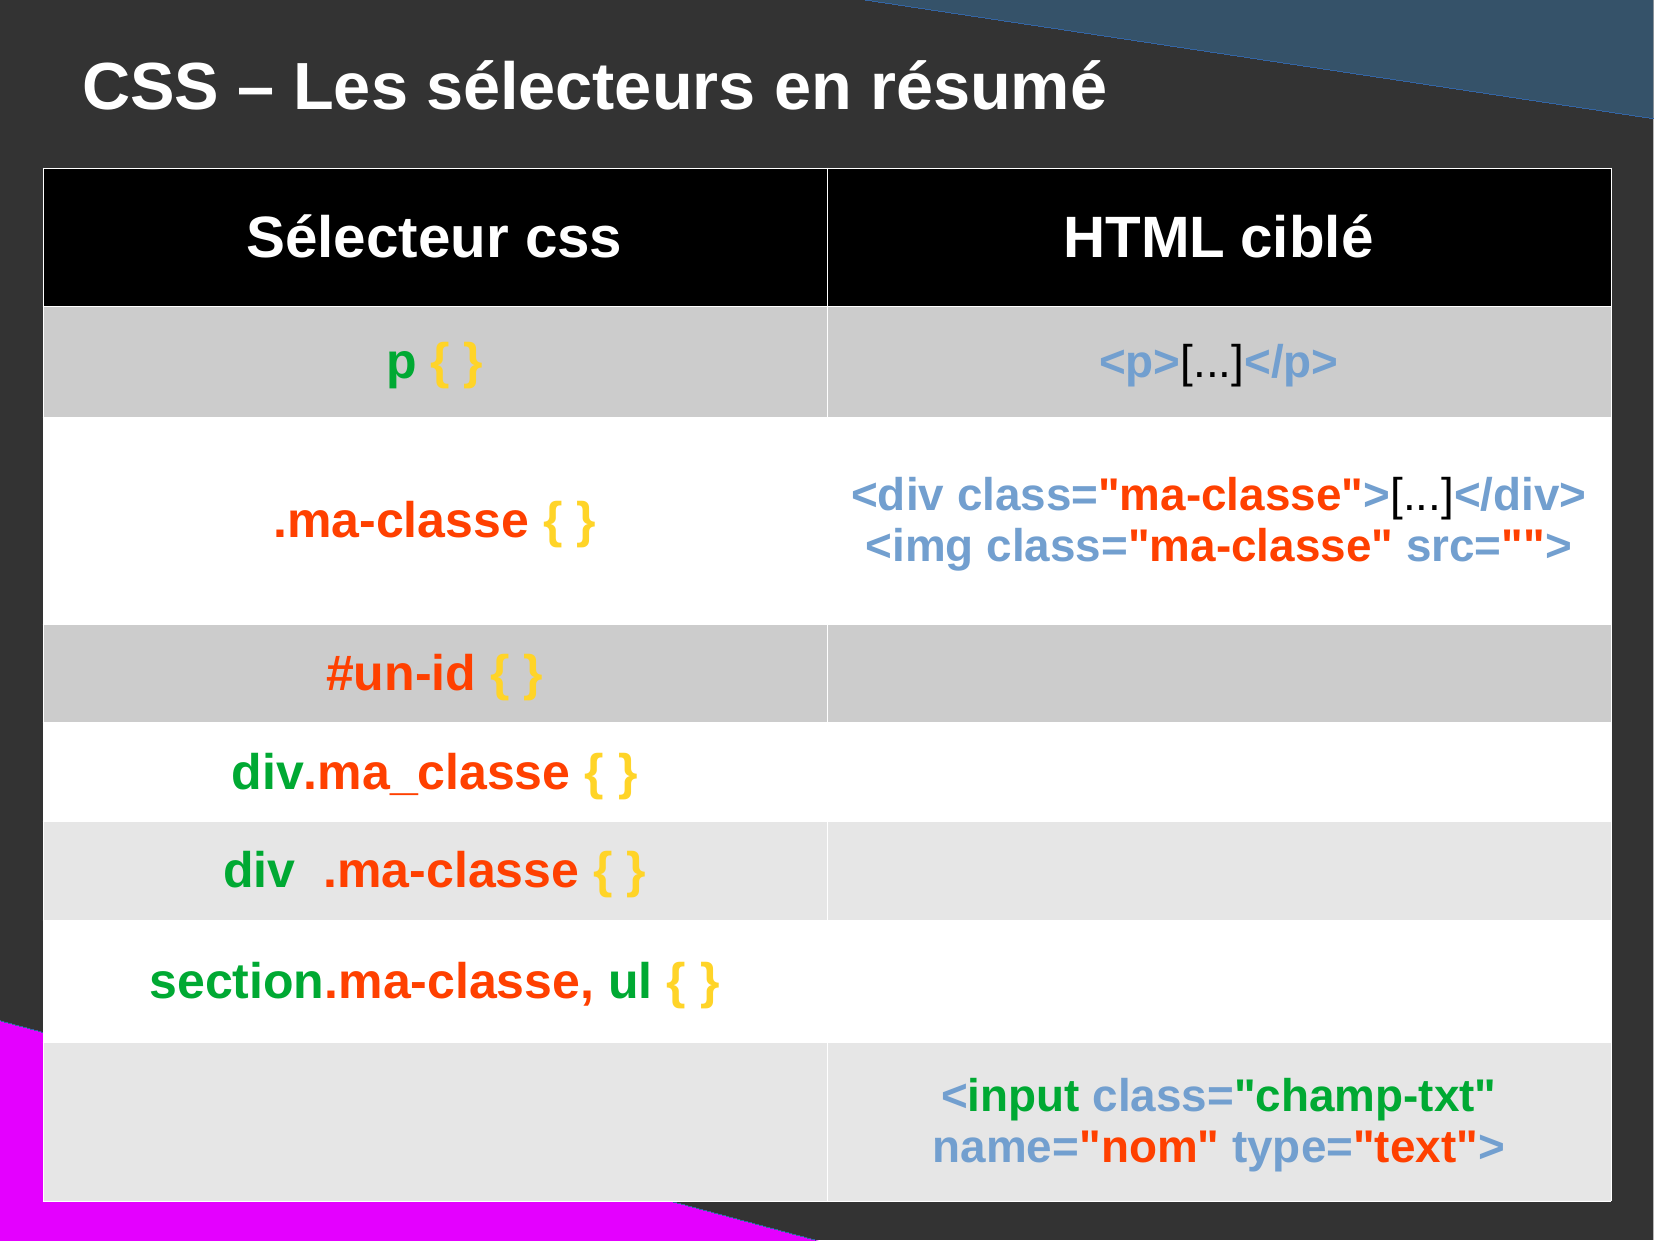

# CSS – Les sélecteurs en résumé
| Sélecteur css | HTML ciblé |
| --- | --- |
| p { } | <p>[...]</p> |
| .ma-classe { } | <div class="ma-classe">[...]</div> <img class="ma-classe" src=""> |
| #un-id { } | |
| div.ma\_classe { } | |
| div .ma-classe { } | |
| section.ma-classe, ul { } | |
| | <input class="champ-txt" name="nom" type="text"> |